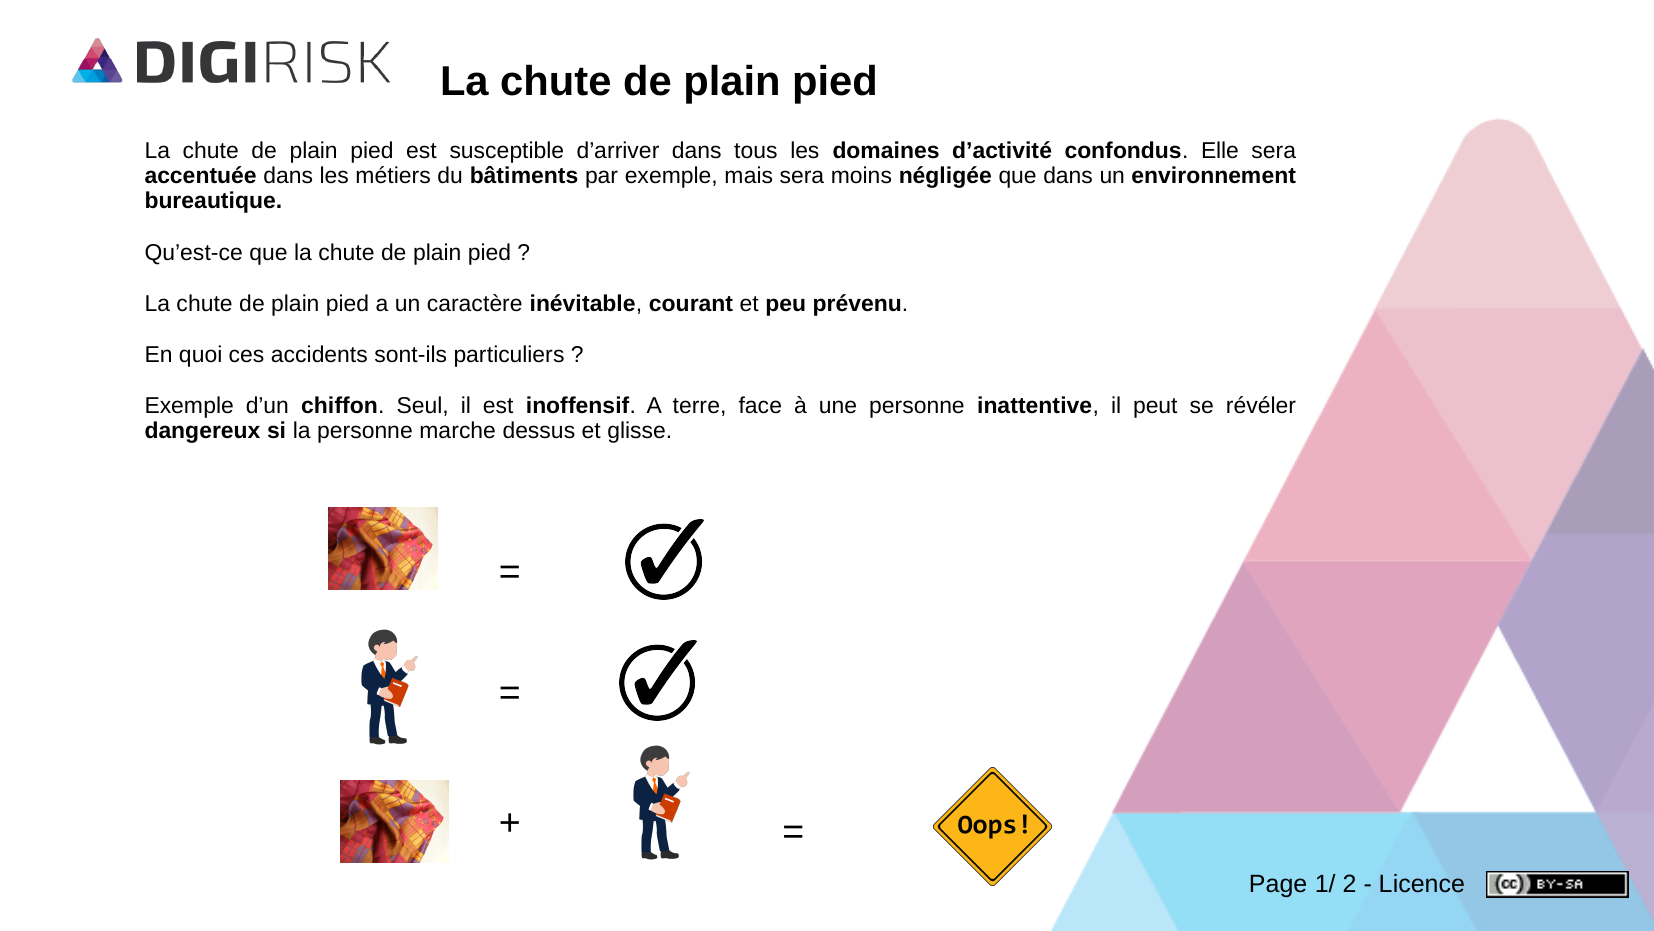

La chute de plain pied
La chute de plain pied est susceptible d’arriver dans tous les domaines d’activité confondus. Elle sera accentuée dans les métiers du bâtiments par exemple, mais sera moins négligée que dans un environnement bureautique.
Qu’est-ce que la chute de plain pied ?
La chute de plain pied a un caractère inévitable, courant et peu prévenu.
En quoi ces accidents sont-ils particuliers ?
Exemple d’un chiffon. Seul, il est inoffensif. A terre, face à une personne inattentive, il peut se révéler dangereux si la personne marche dessus et glisse.
=
=
+
=